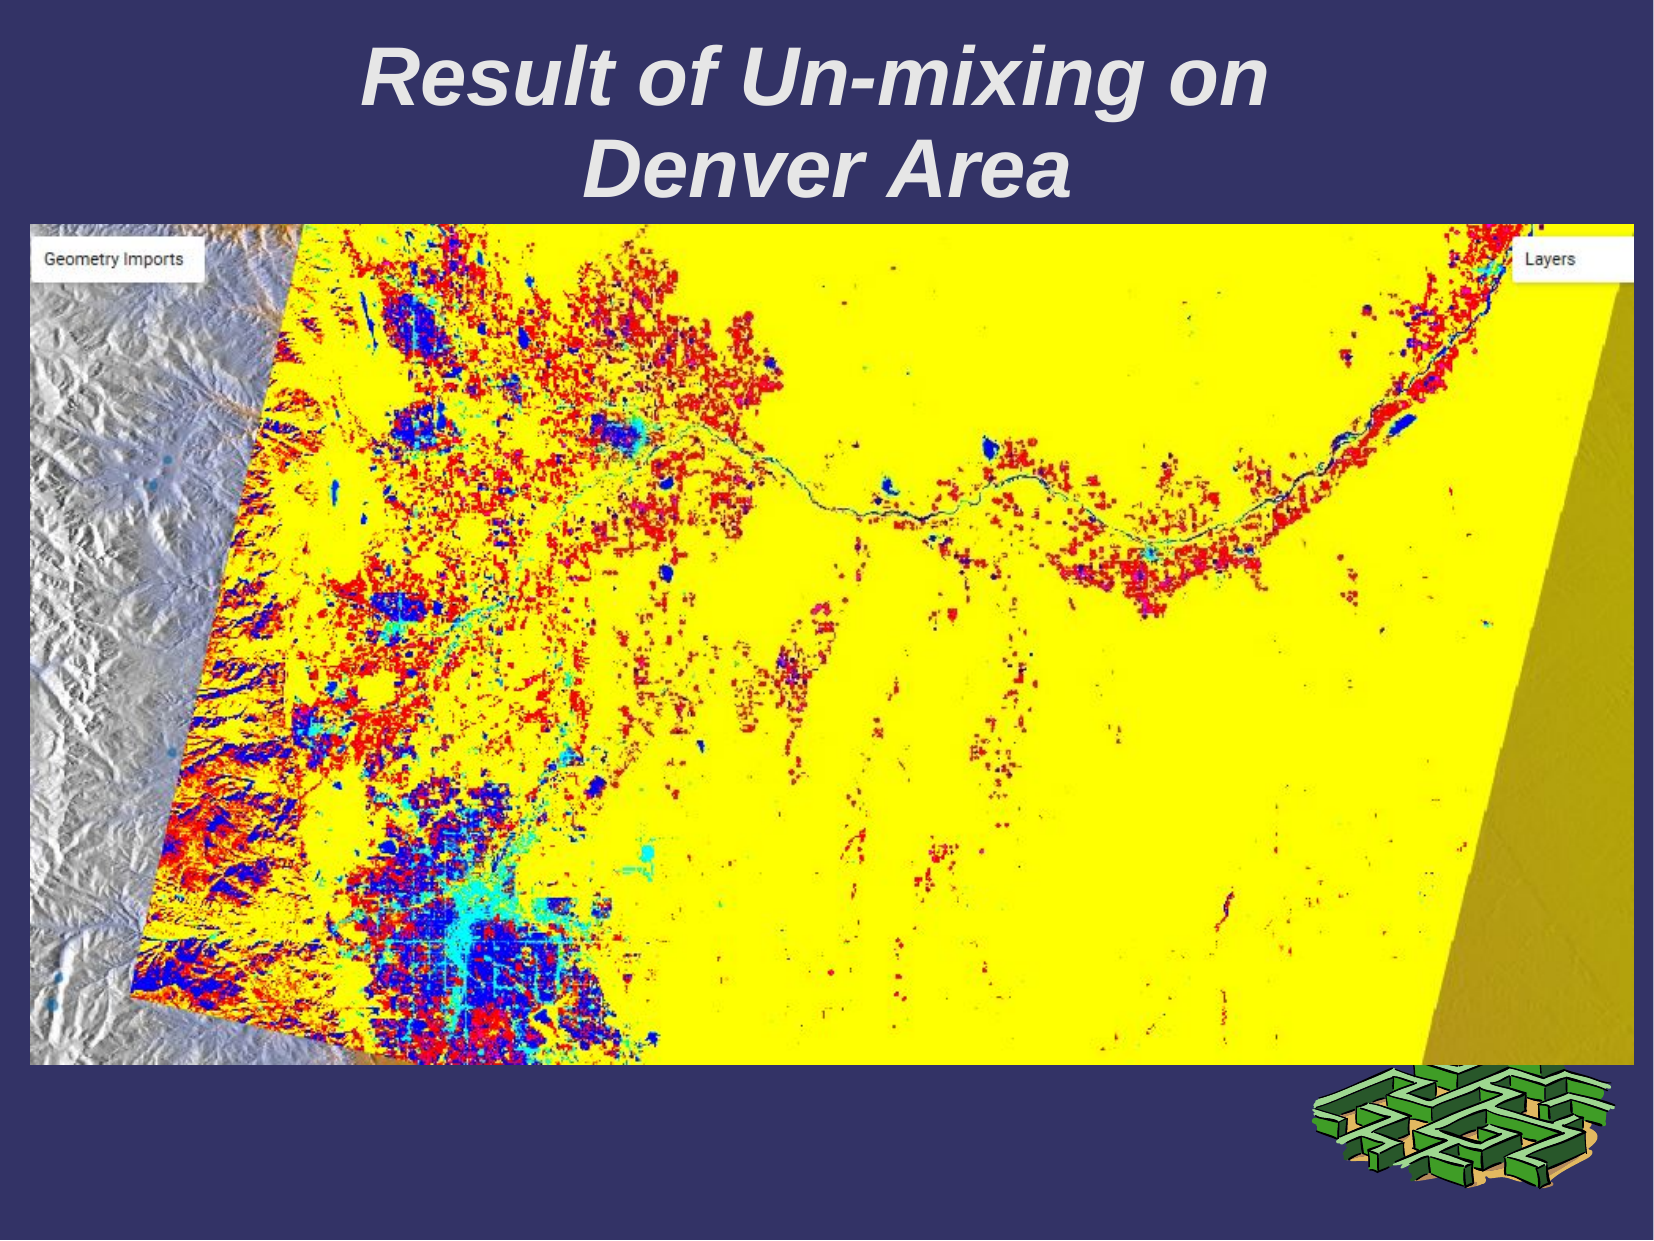

# Result of Un-mixing on Denver Area